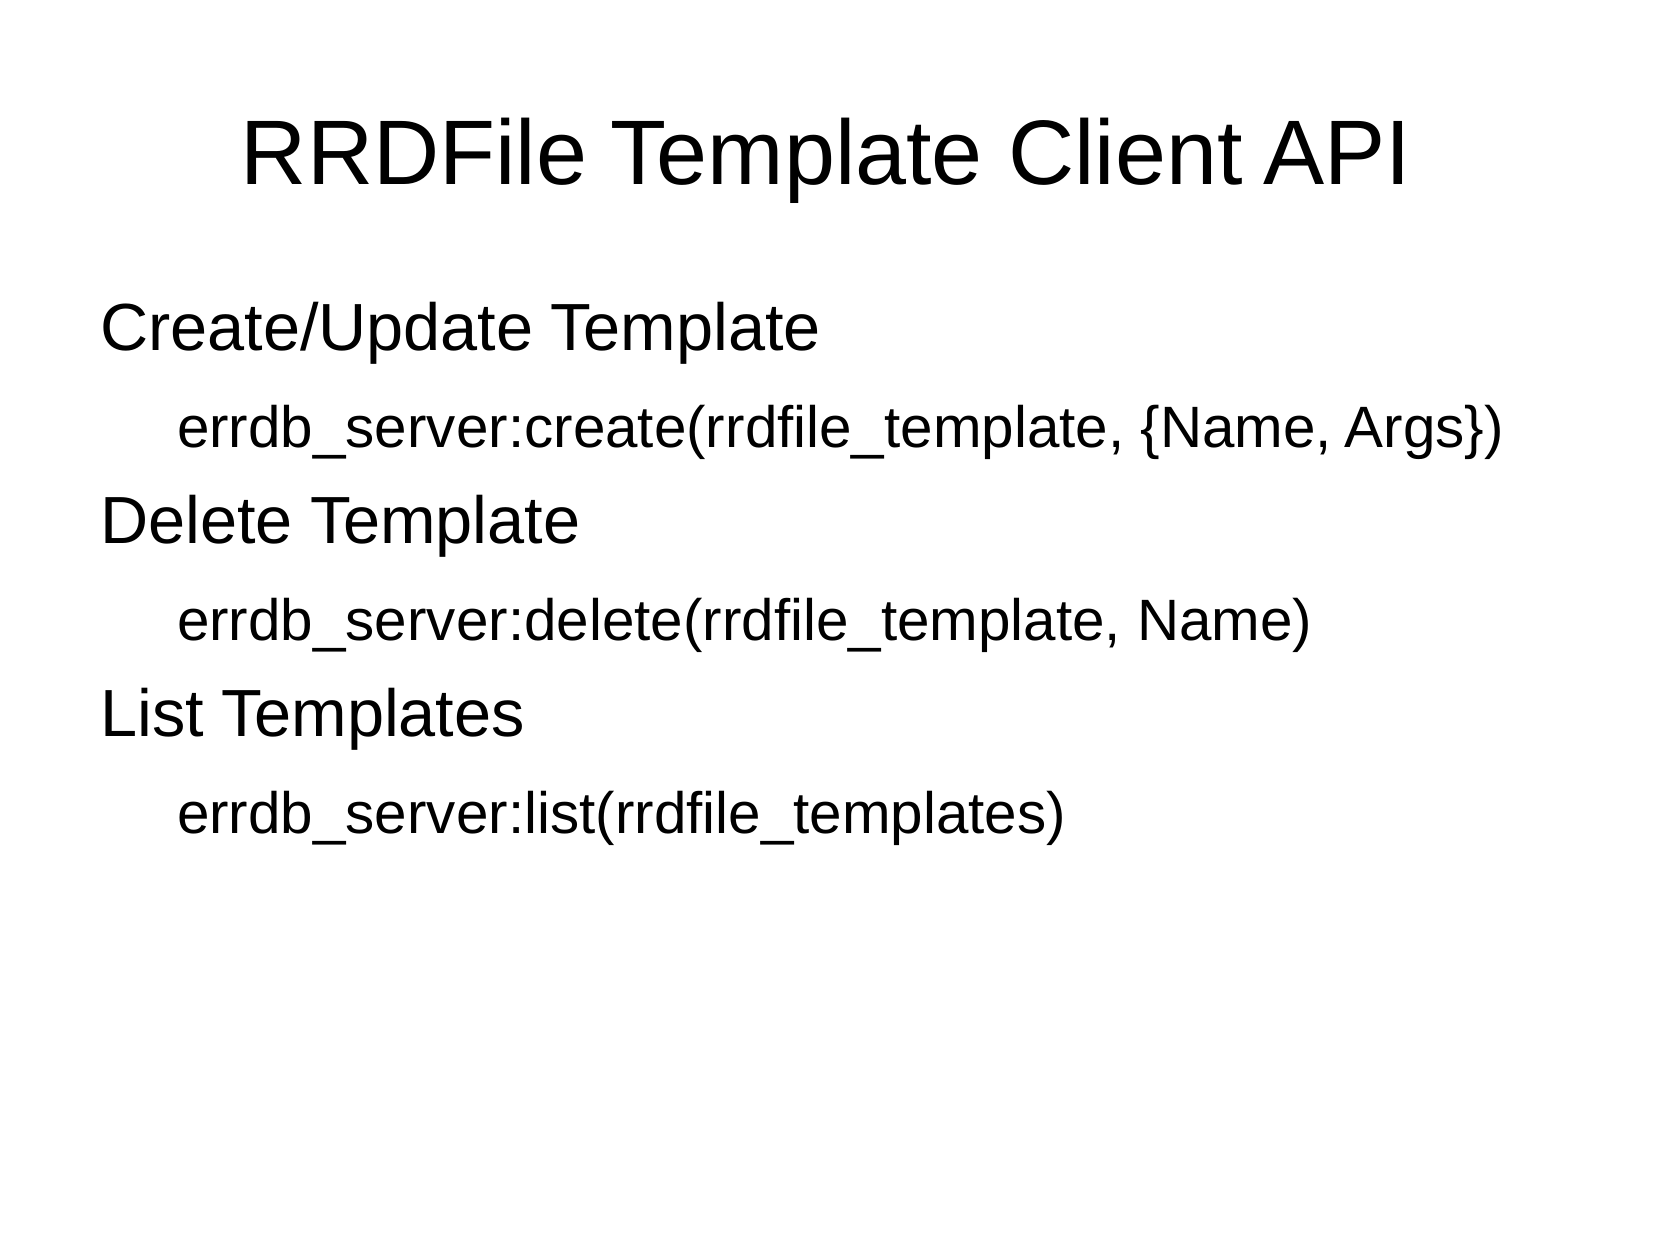

# RRDFile Template Client API
Create/Update Template
errdb_server:create(rrdfile_template, {Name, Args})
Delete Template
errdb_server:delete(rrdfile_template, Name)
List Templates
errdb_server:list(rrdfile_templates)